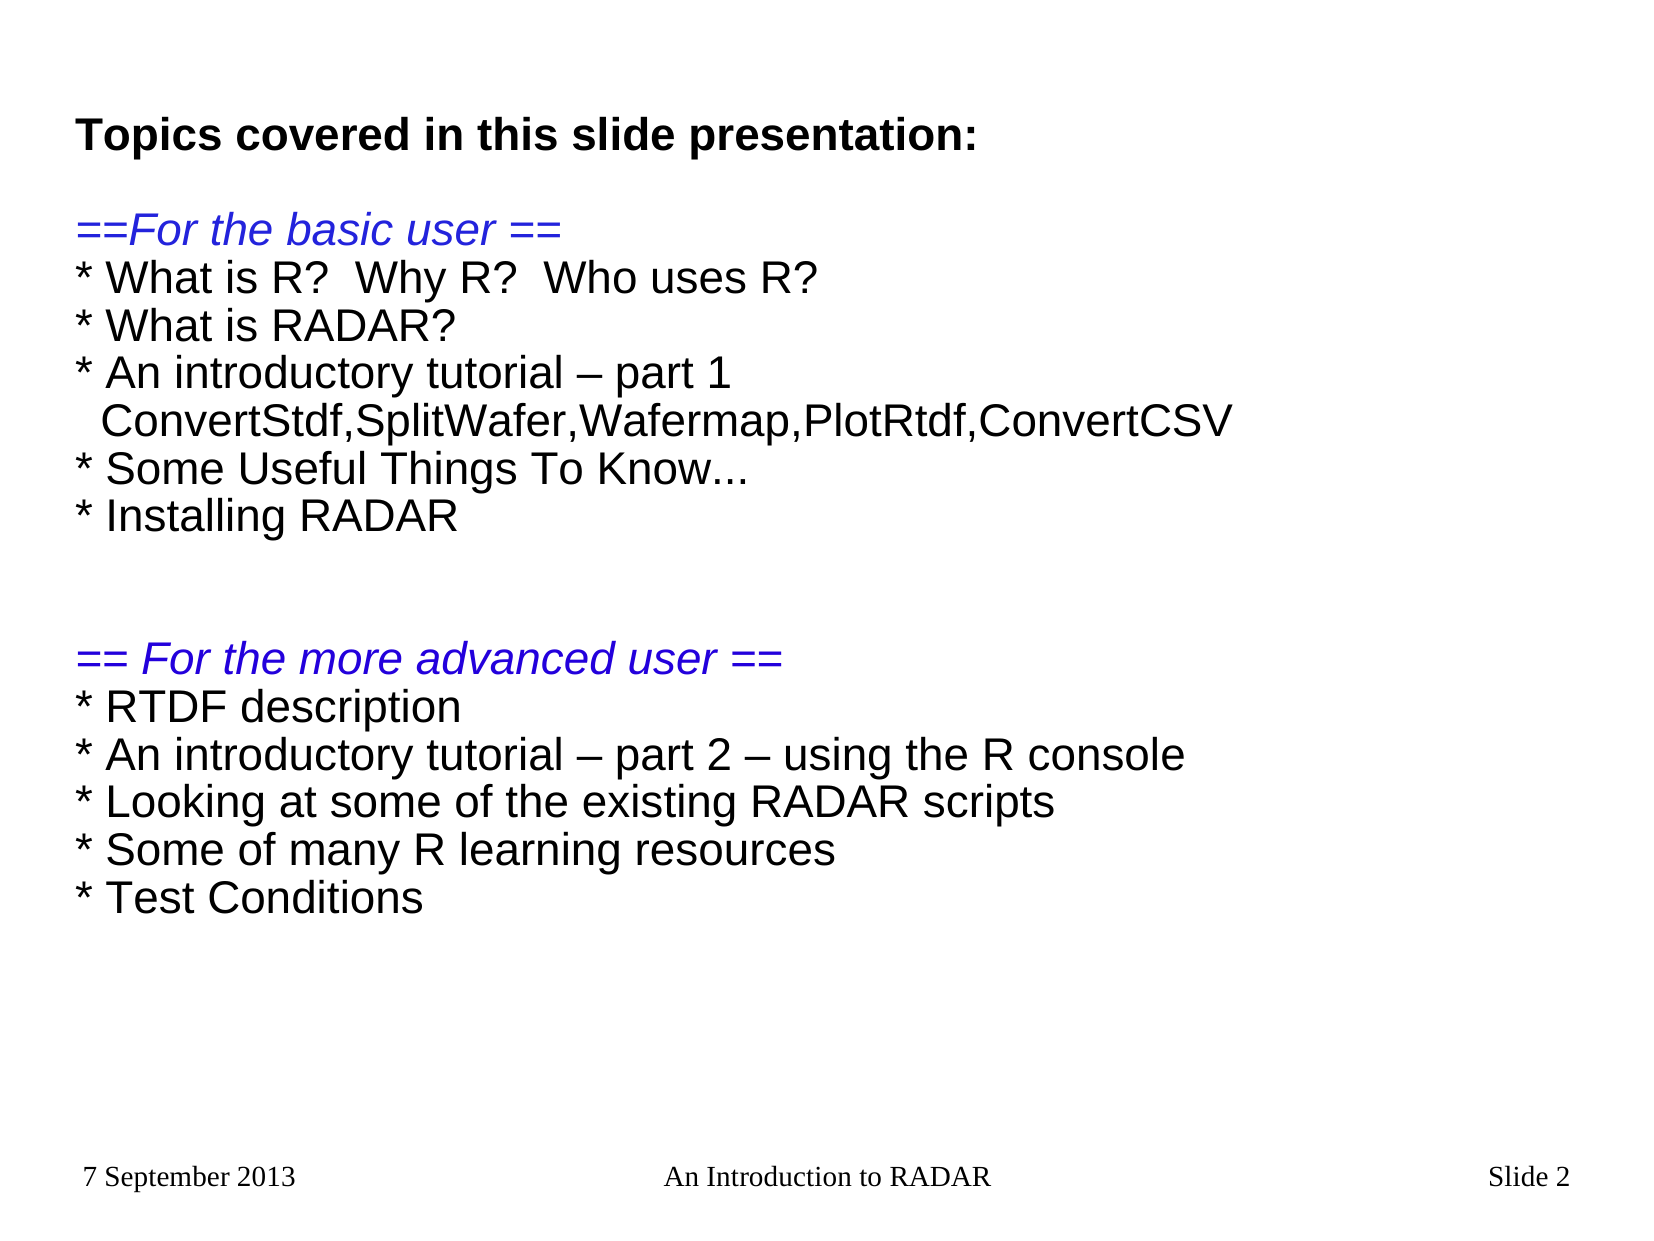

# Topics covered in this slide presentation: ==For the basic user == * What is R? Why R? Who uses R? * What is RADAR? * An introductory tutorial – part 1 ConvertStdf,SplitWafer,Wafermap,PlotRtdf,ConvertCSV * Some Useful Things To Know... * Installing RADAR == For the more advanced user == * RTDF description * An introductory tutorial – part 2 – using the R console * Looking at some of the existing RADAR scripts * Some of many R learning resources * Test Conditions
2